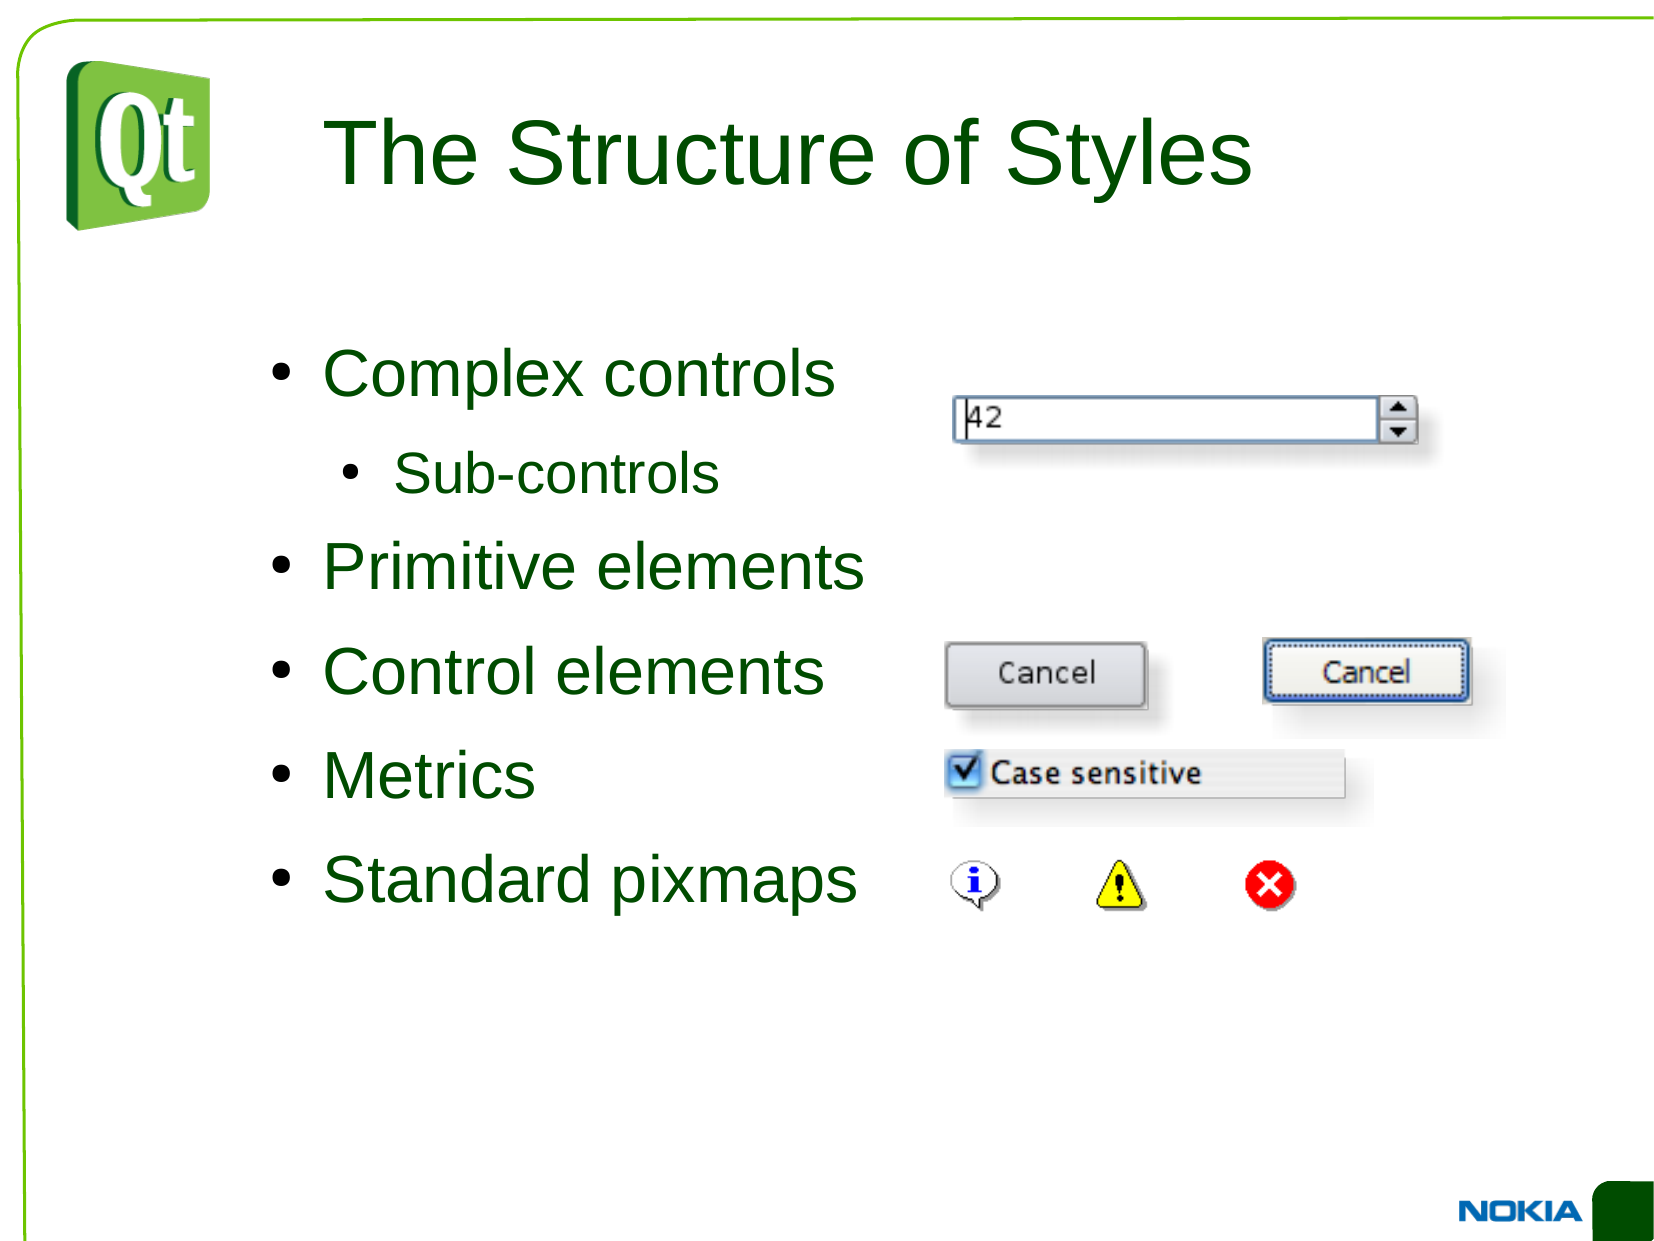

# The Structure of Styles
Complex controls
Sub-controls
Primitive elements
Control elements
Metrics
Standard pixmaps